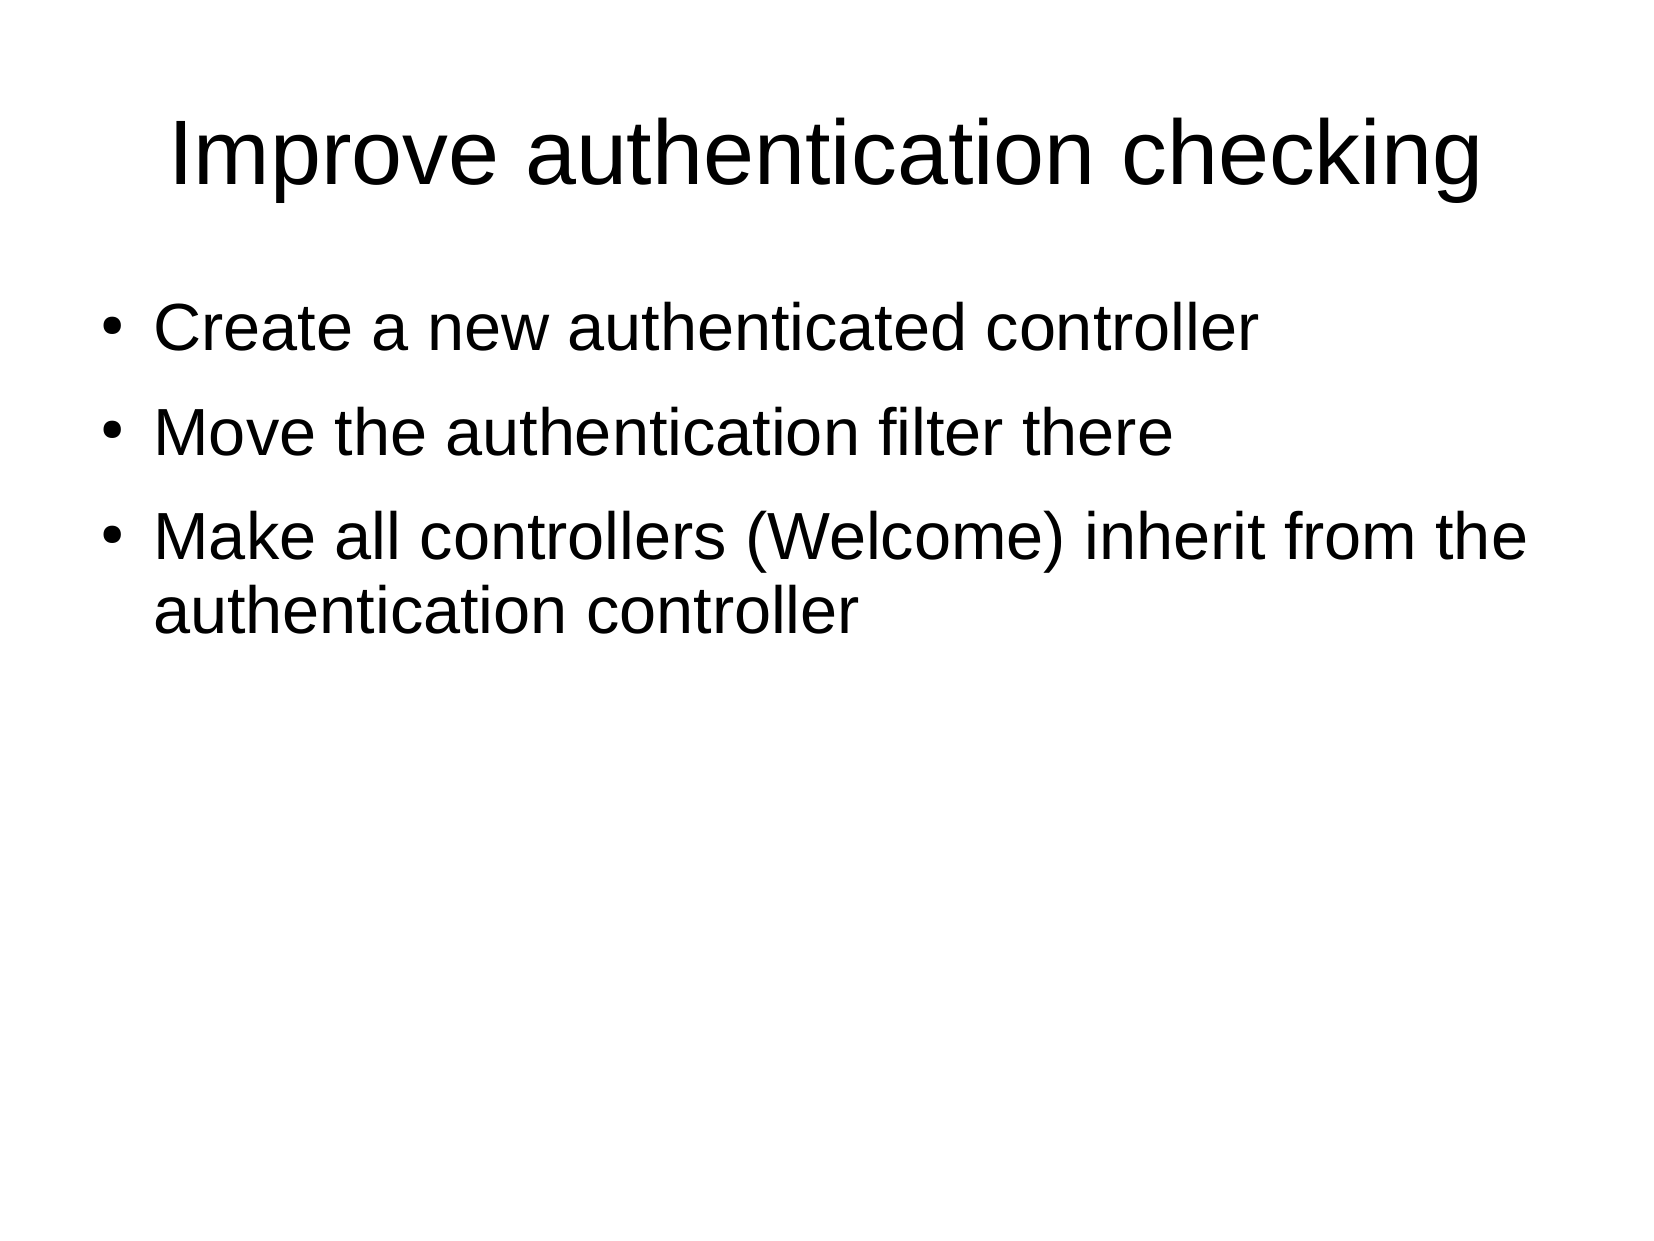

# Improve authentication checking
Create a new authenticated controller
Move the authentication filter there
Make all controllers (Welcome) inherit from the authentication controller